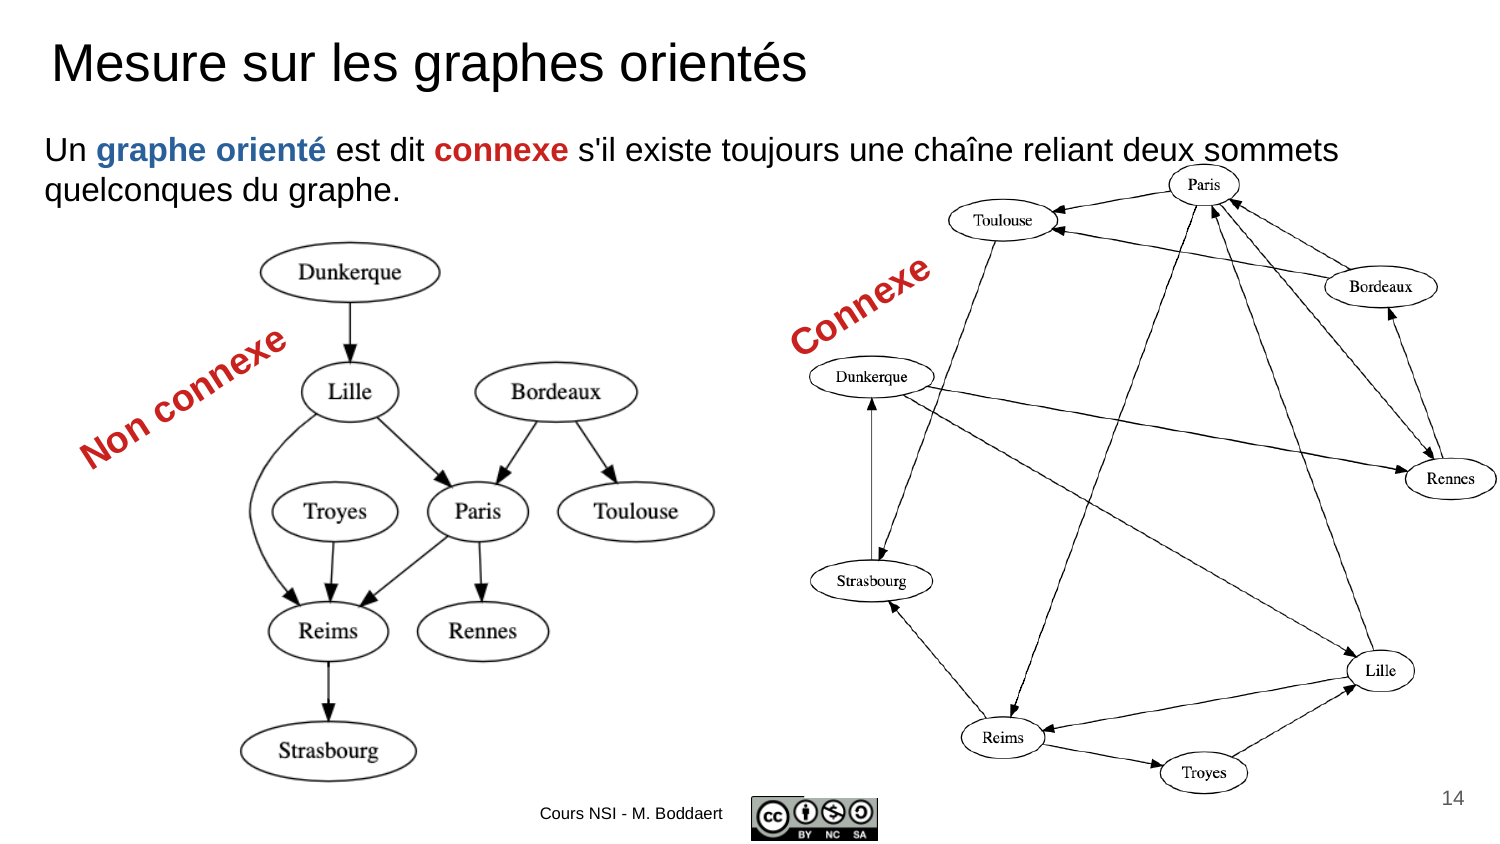

# Mesure sur les graphes orientés
Un graphe orienté est dit connexe s'il existe toujours une chaîne reliant deux sommets quelconques du graphe.
Connexe
Non connexe